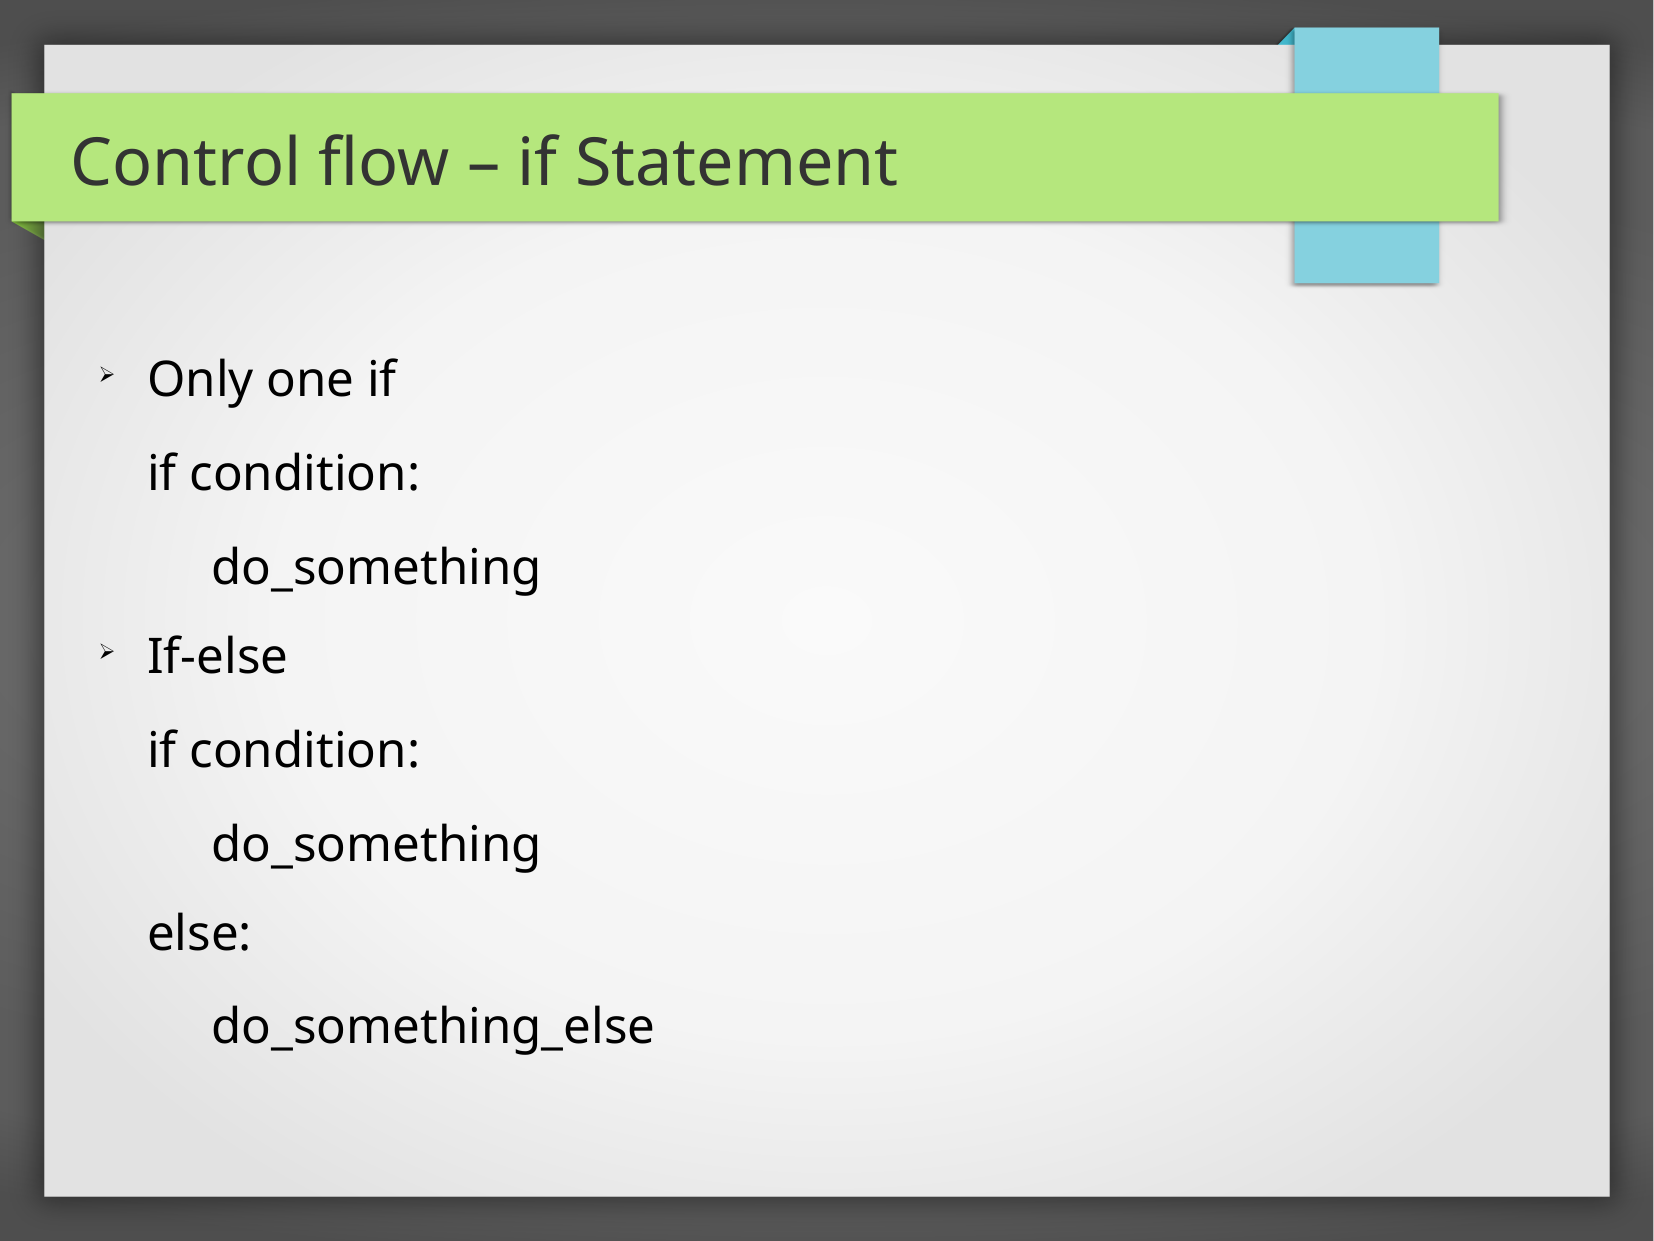

# Control flow – if Statement
Only one if
if condition:
do_something
If-else
if condition:
do_something
else:
do_something_else